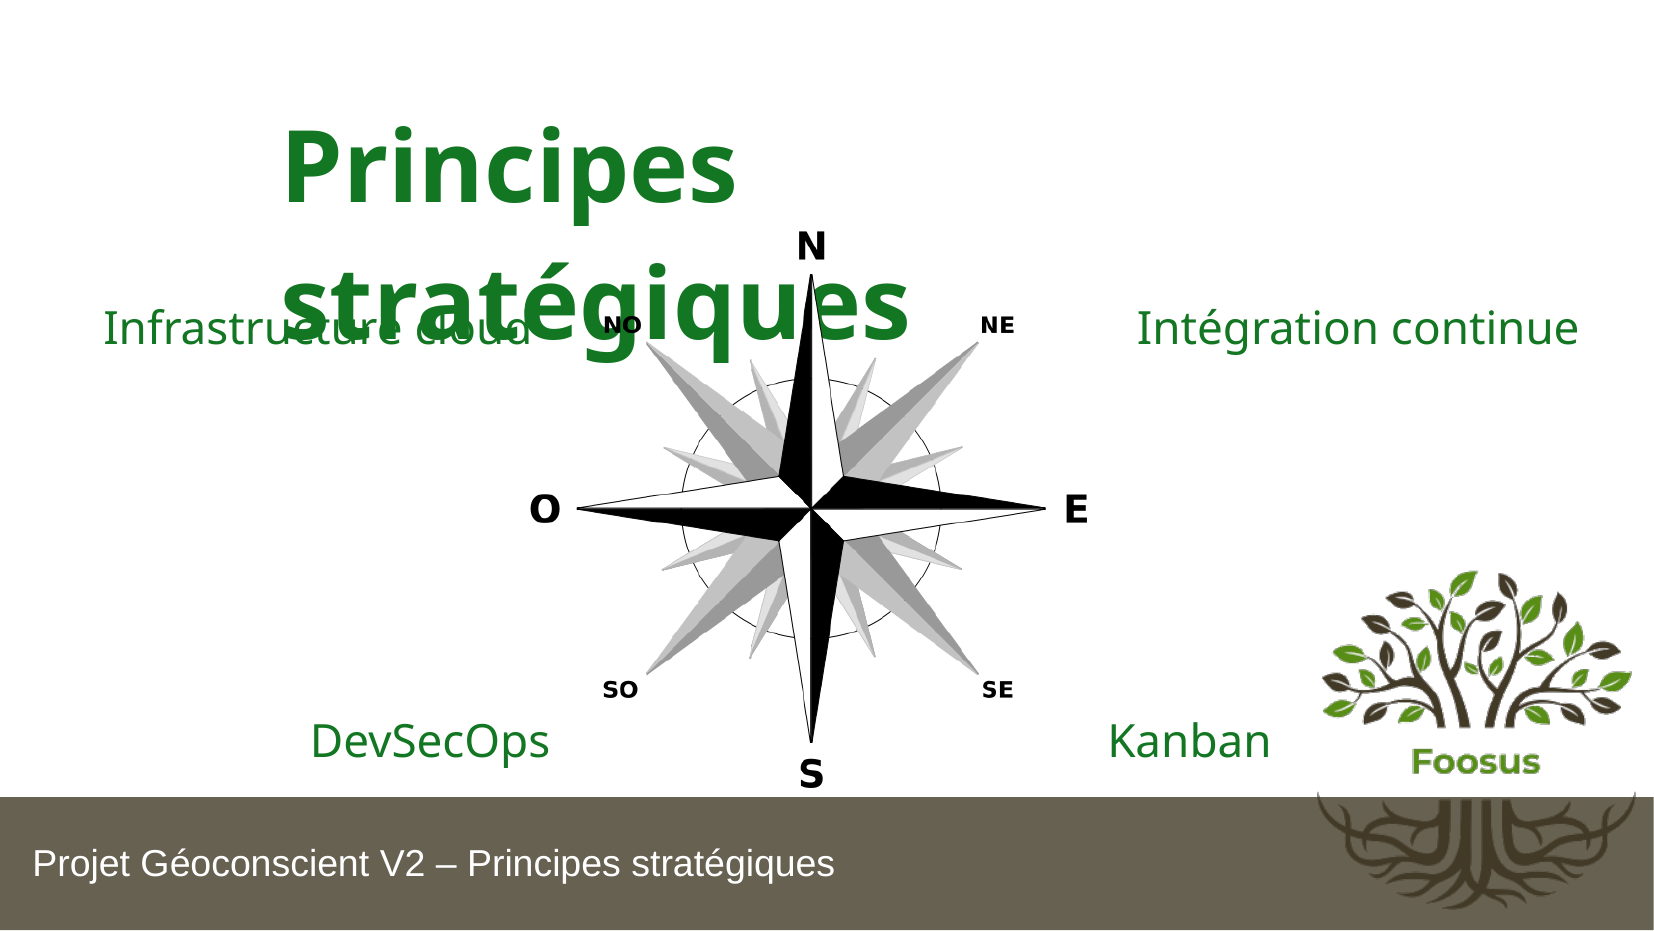

Principes stratégiques
Infrastructure cloud
Intégration continue
DevSecOps
Kanban
Projet Géoconscient V2 – Principes stratégiques